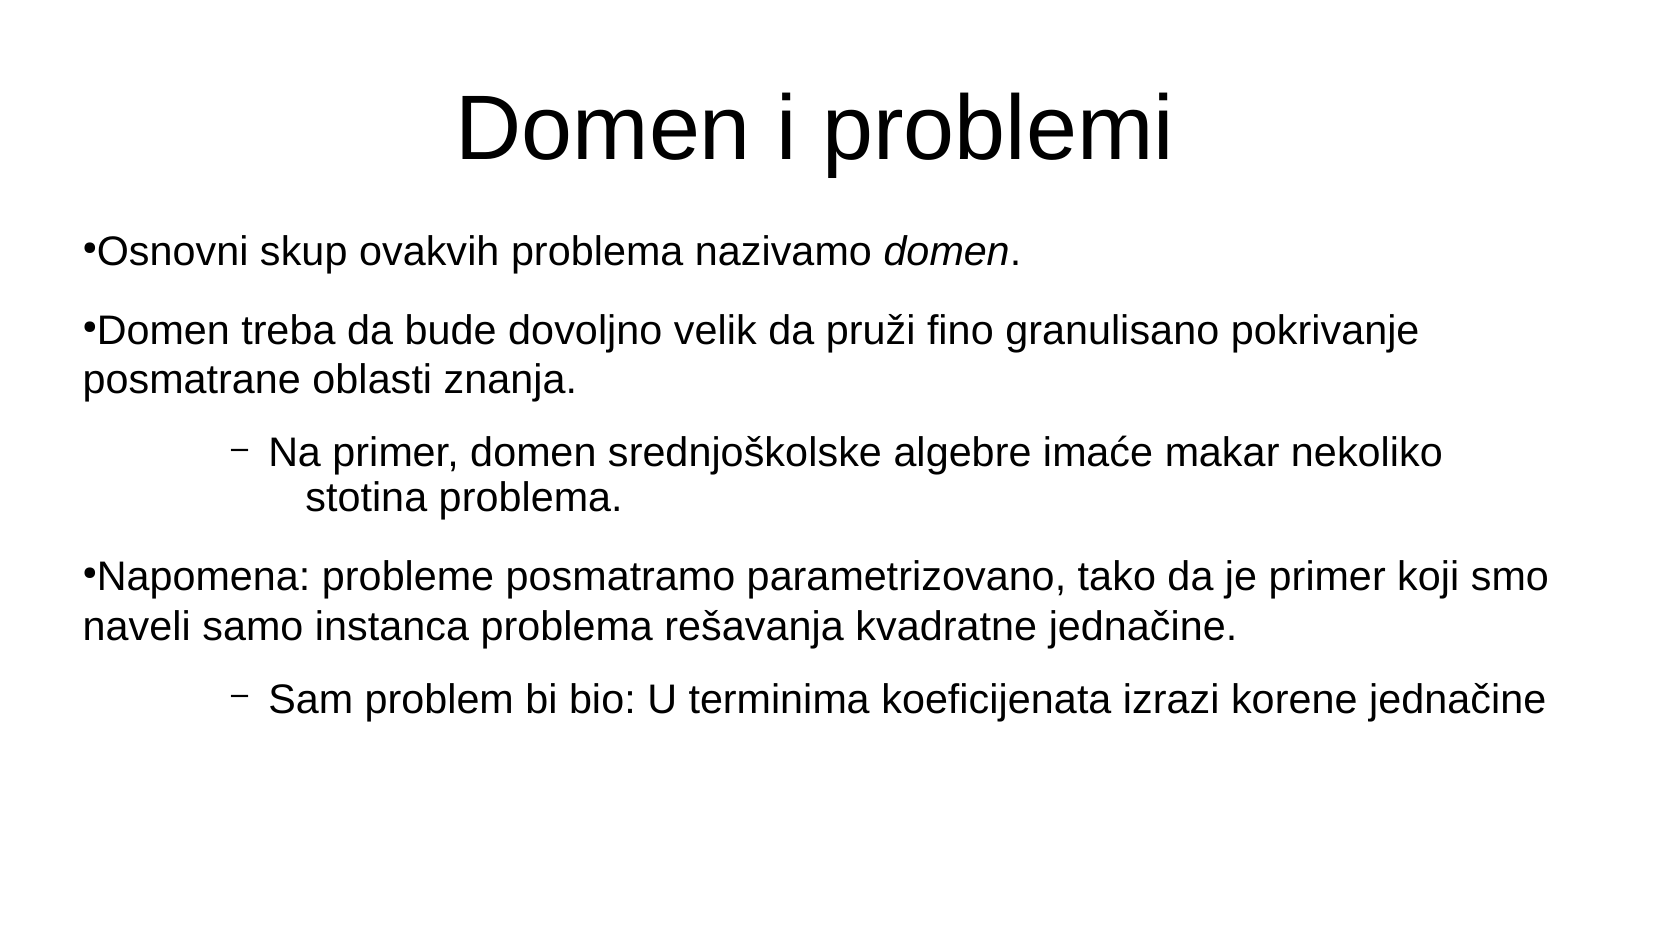

# Domen i problemi
Osnovni skup ovakvih problema nazivamo domen.
Domen treba da bude dovoljno velik da pruži fino granulisano pokrivanje posmatrane oblasti znanja.
Na primer, domen srednjoškolske algebre imaće makar nekoliko stotina problema.
Napomena: probleme posmatramo parametrizovano, tako da je primer koji smo naveli samo instanca problema rešavanja kvadratne jednačine.
Sam problem bi bio: U terminima koeficijenata izrazi korene jednačine